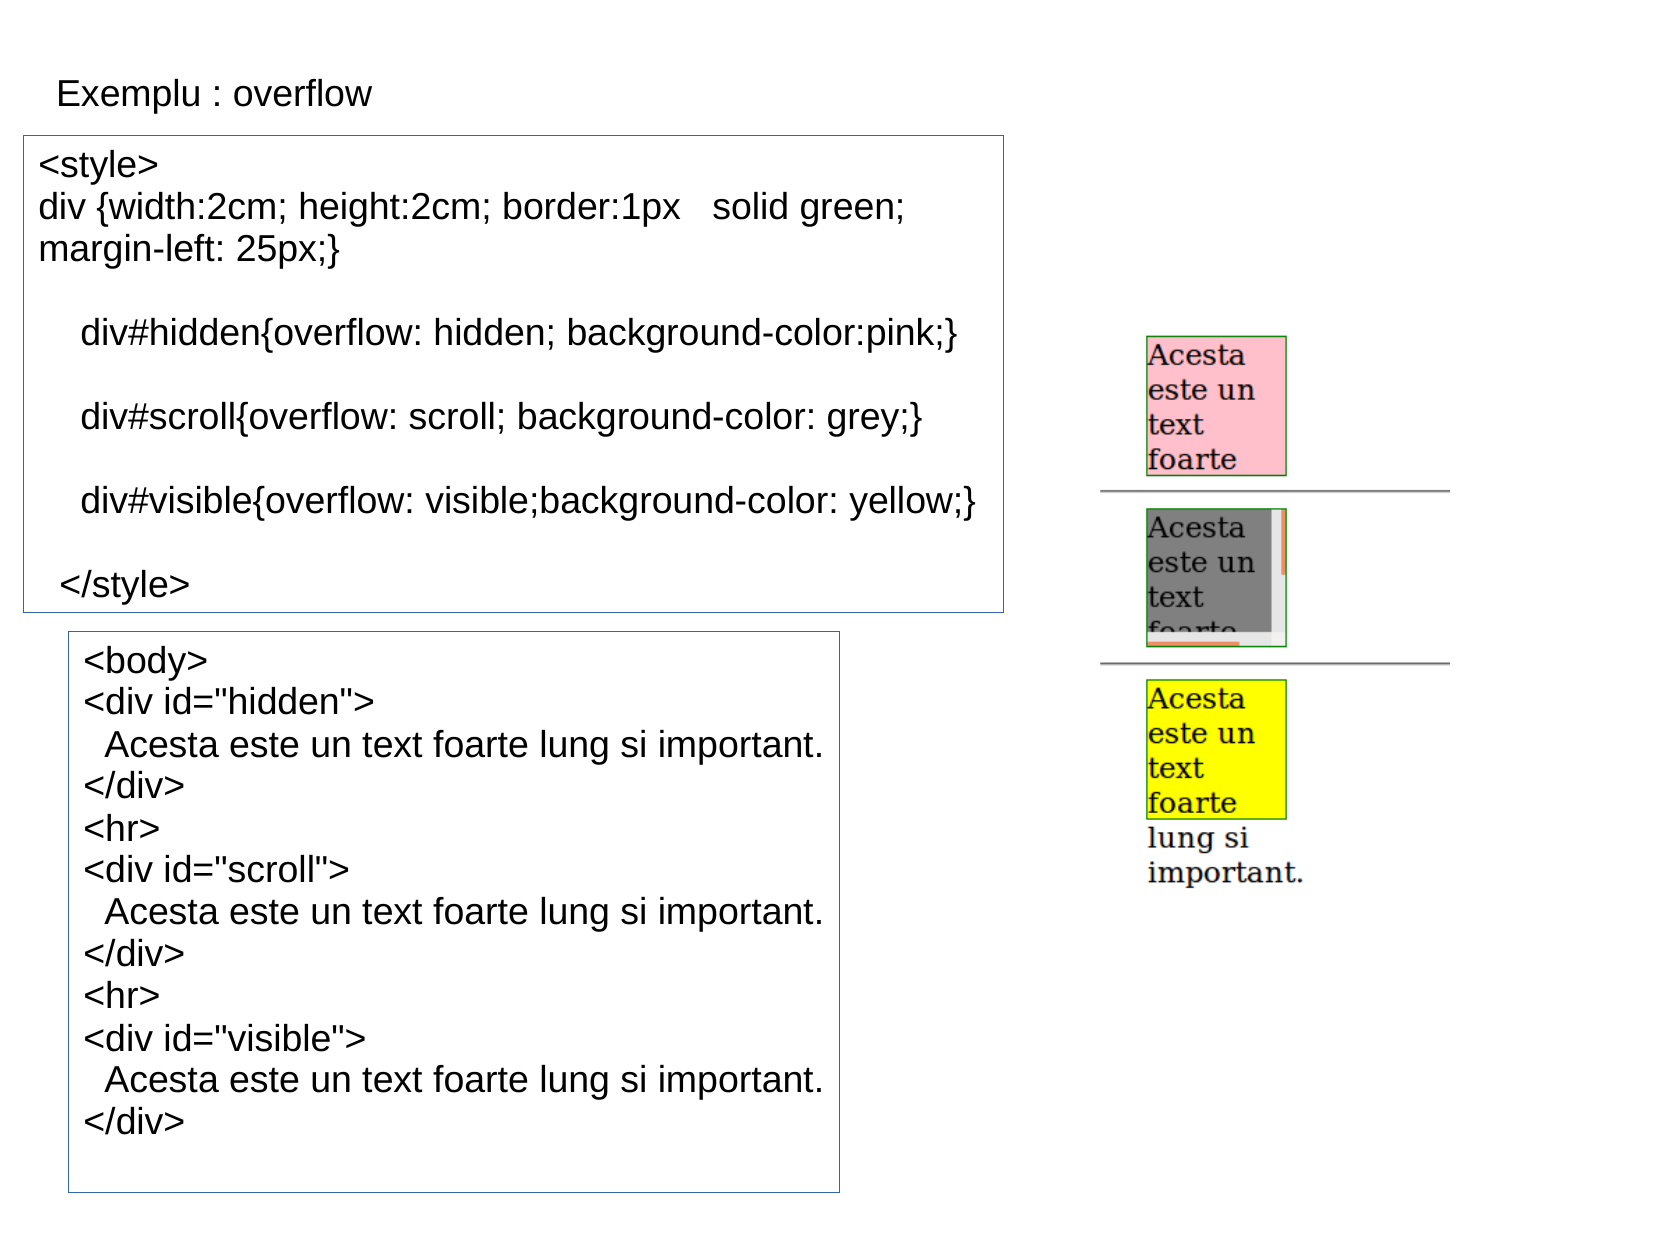

Exemplu : overflow
<style>
div {width:2cm; height:2cm; border:1px solid green; margin-left: 25px;}
 div#hidden{overflow: hidden; background-color:pink;}
 div#scroll{overflow: scroll; background-color: grey;}
 div#visible{overflow: visible;background-color: yellow;}
 </style>
<body>
<div id="hidden">
 Acesta este un text foarte lung si important.
</div>
<hr>
<div id="scroll">
 Acesta este un text foarte lung si important.
</div>
<hr>
<div id="visible">
 Acesta este un text foarte lung si important.
</div>